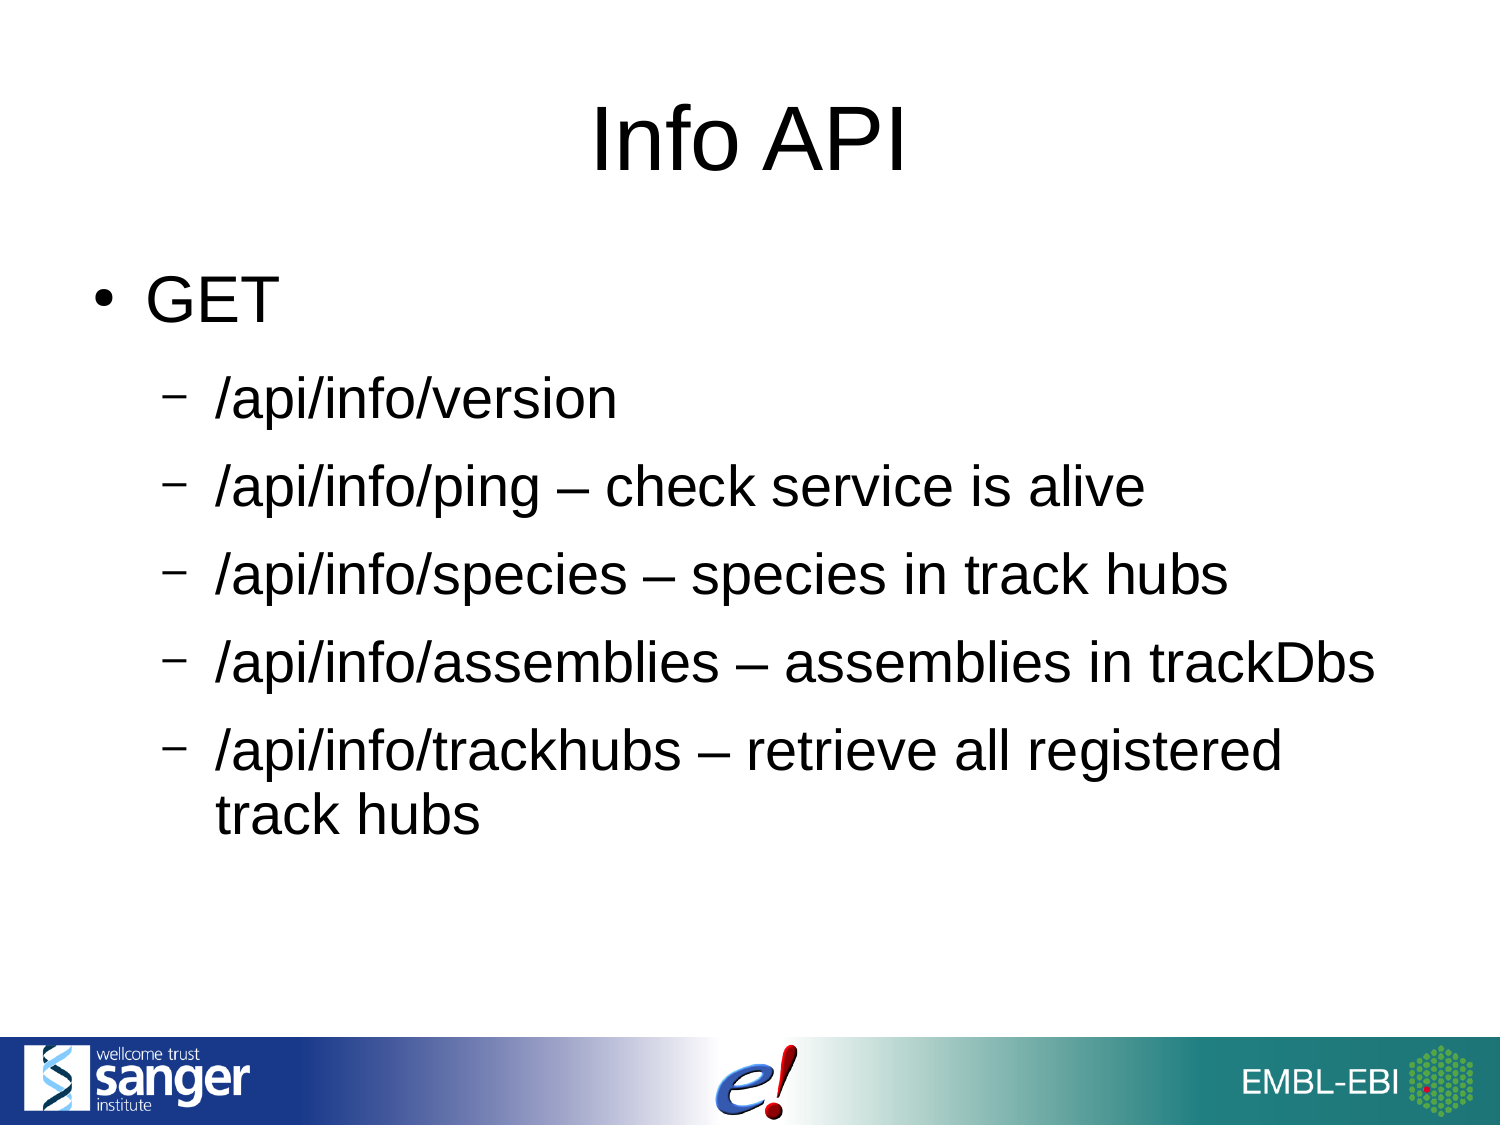

# Info API
GET
/api/info/version
/api/info/ping – check service is alive
/api/info/species – species in track hubs
/api/info/assemblies – assemblies in trackDbs
/api/info/trackhubs – retrieve all registered track hubs